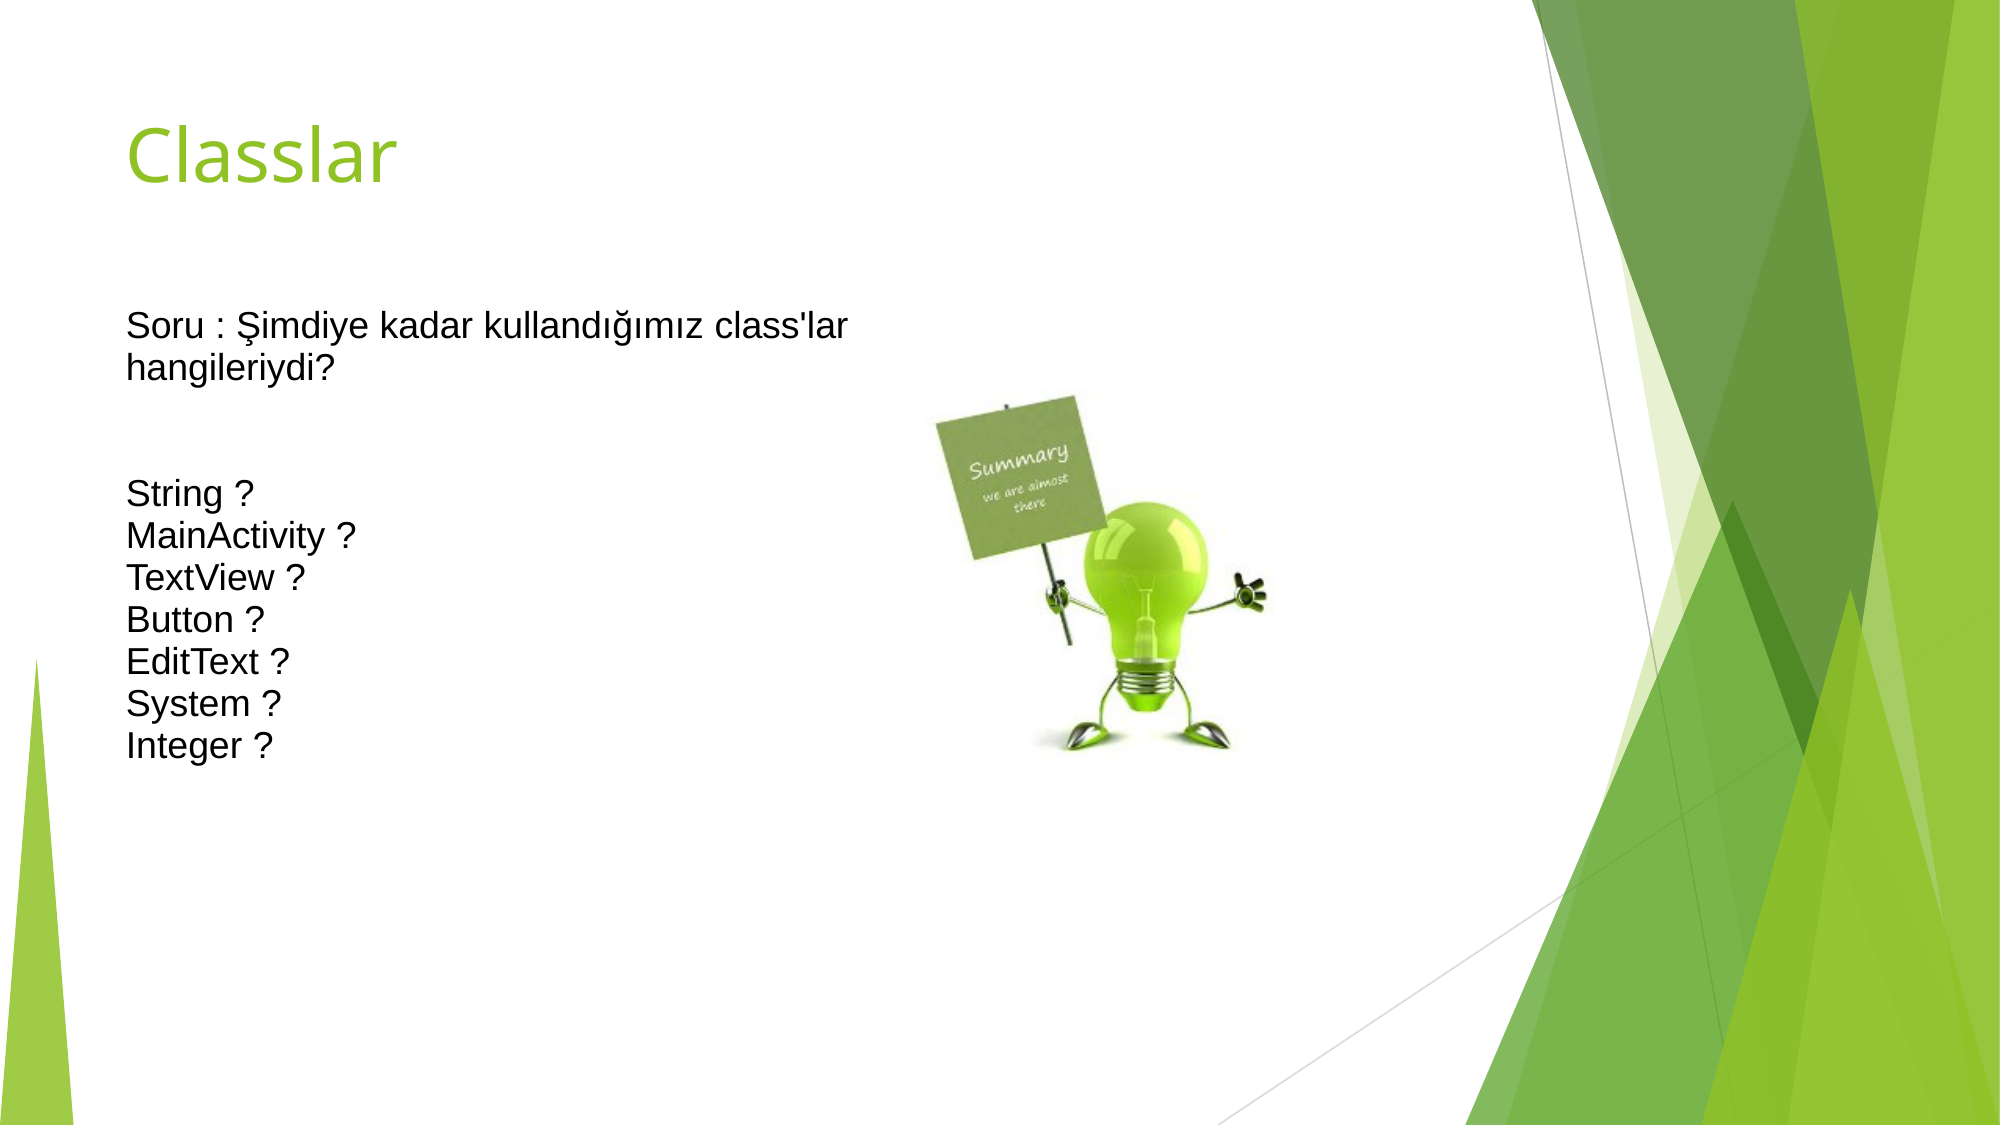

# Classlar
Soru : Şimdiye kadar kullandığımız class'lar hangileriydi?
String ?
MainActivity ?
TextView ?
Button ?
EditText ?
System ?
Integer ?